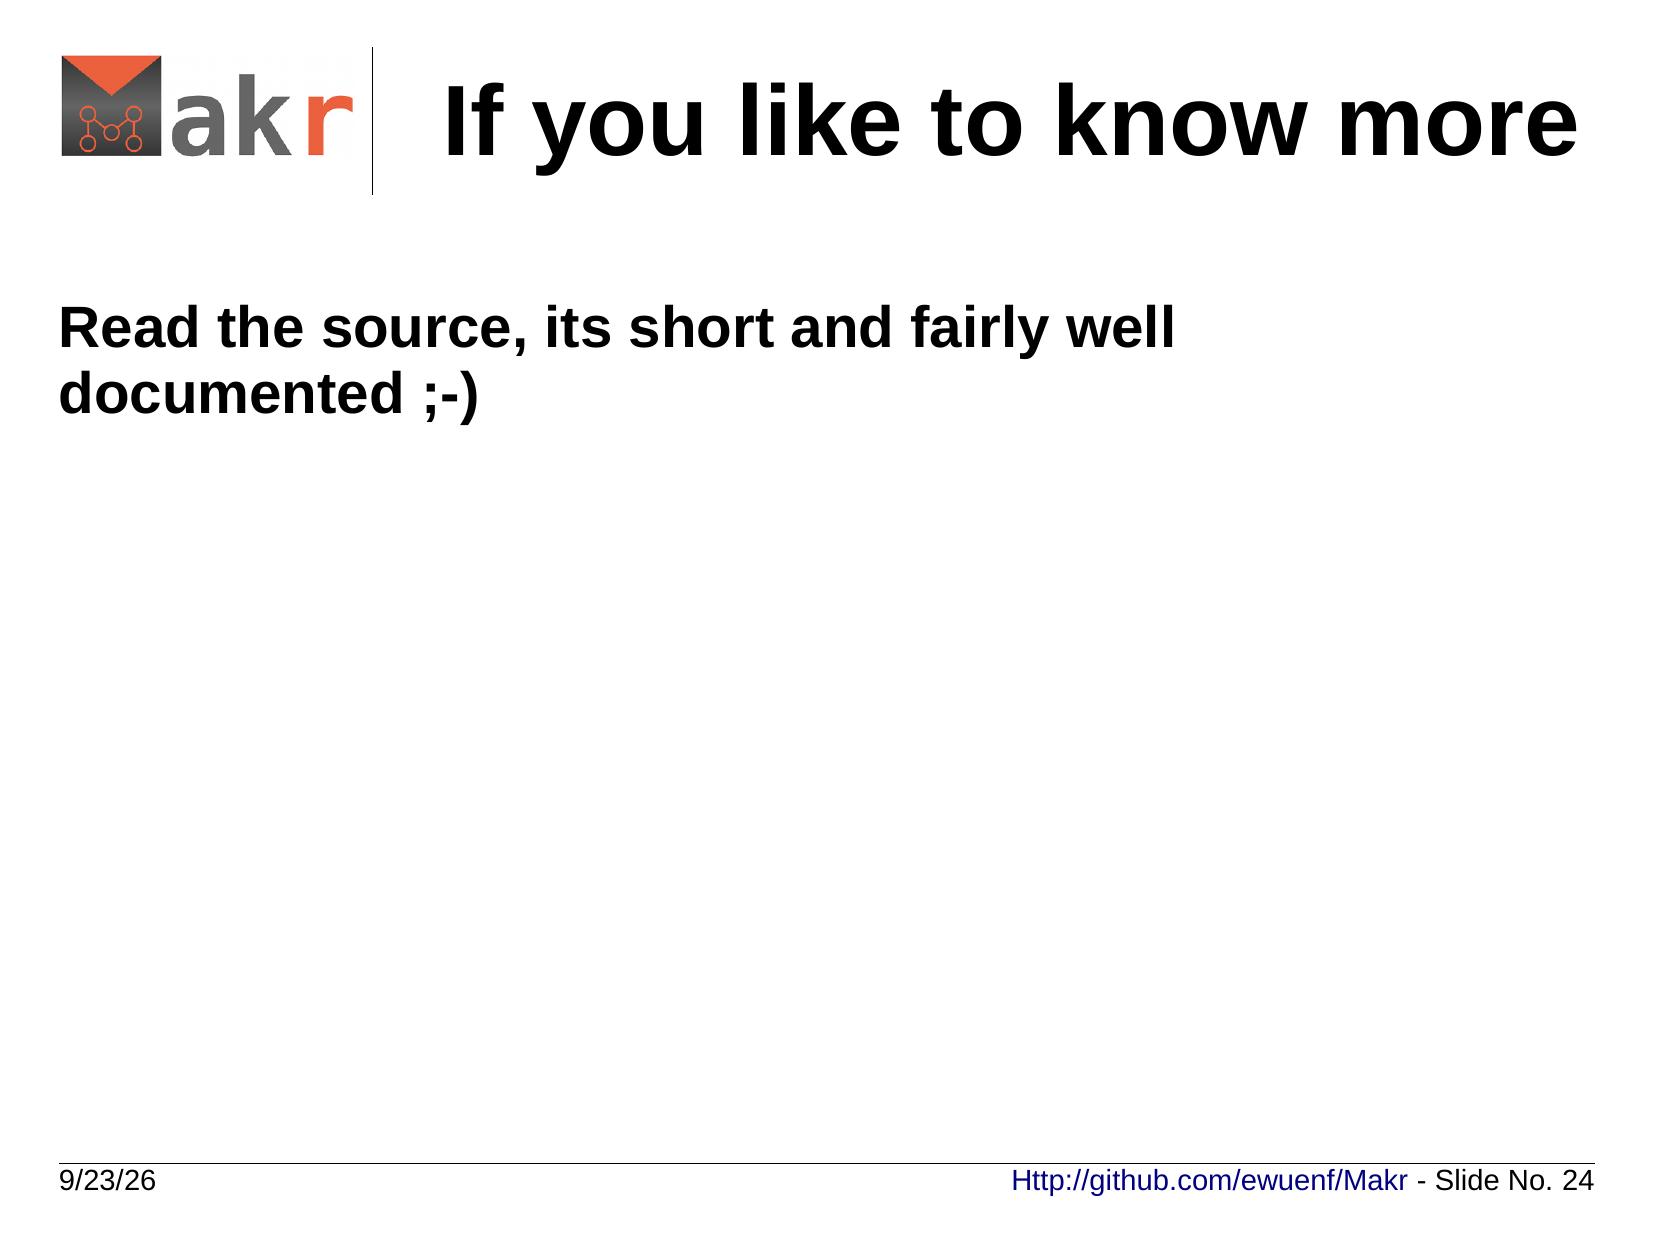

# If you like to know more
Read the source, its short and fairly well documented ;-)